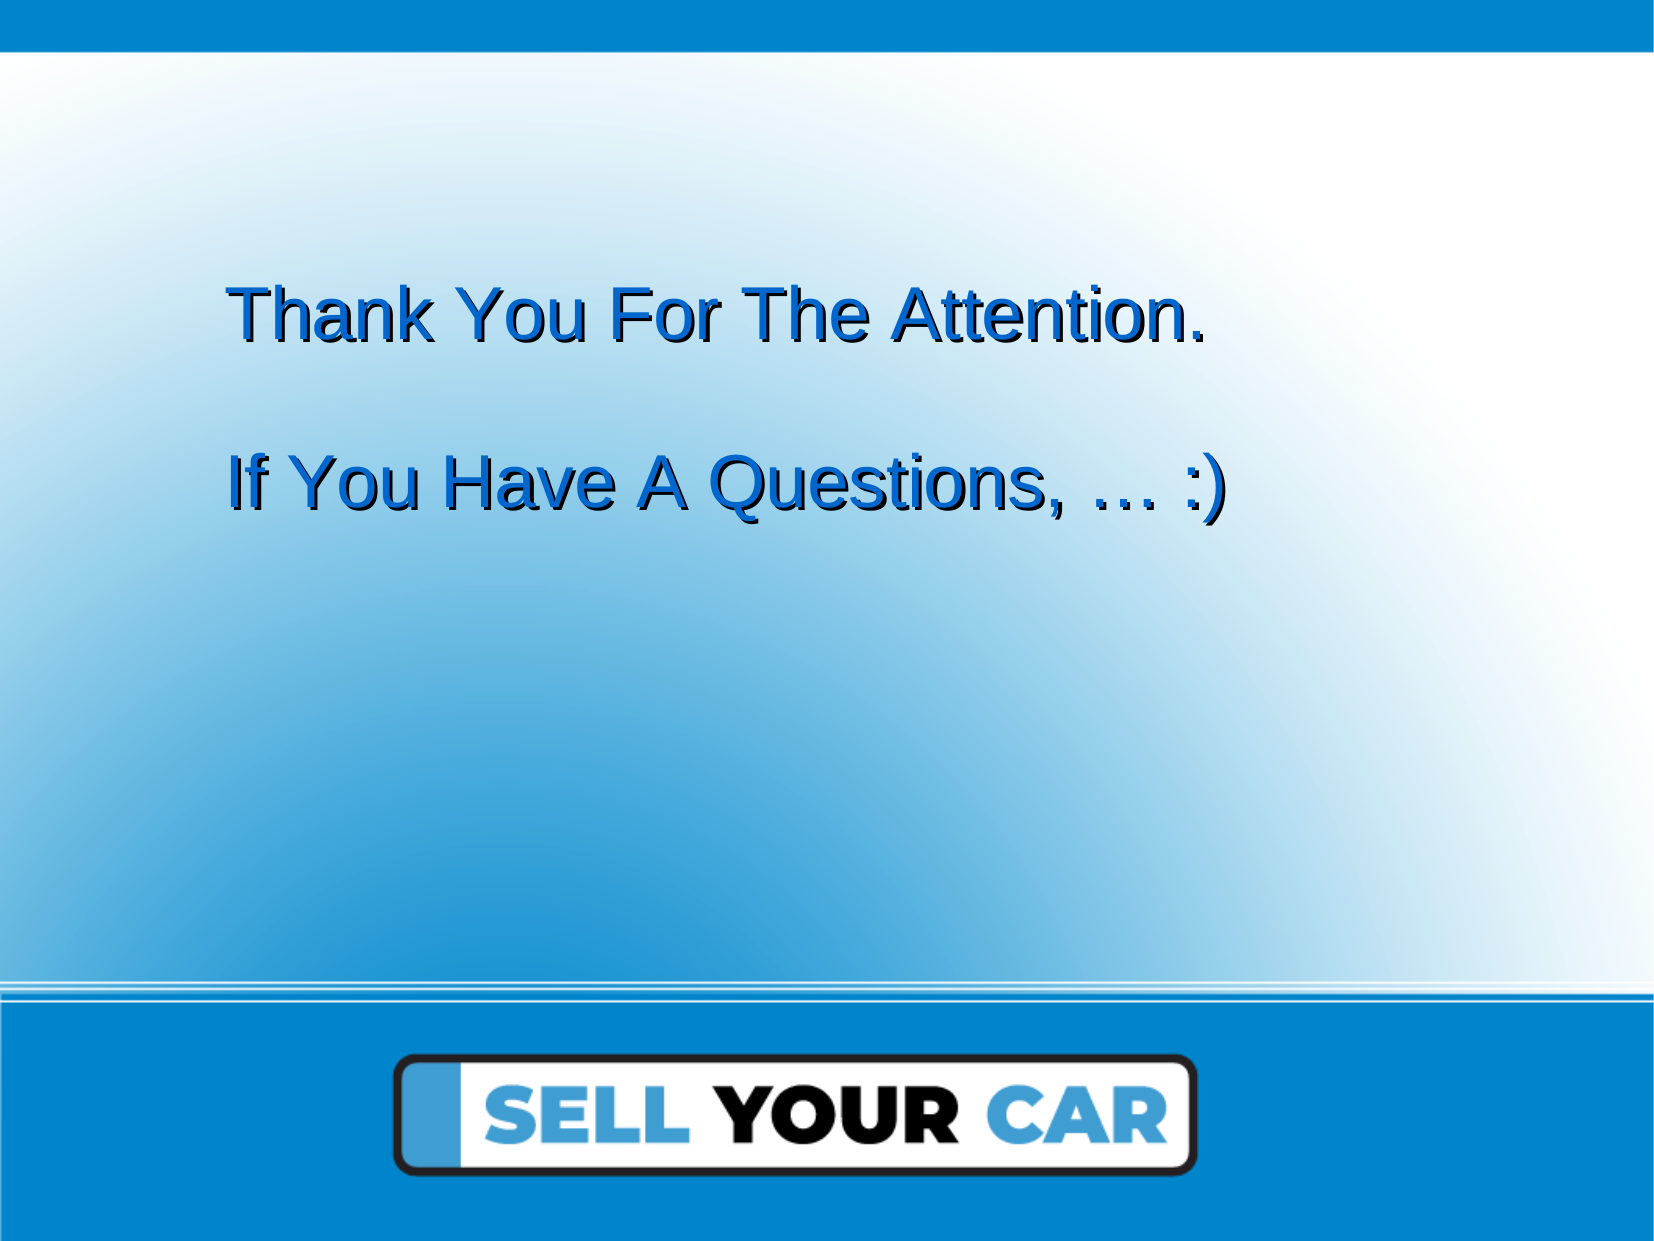

Thank You For The Attention.
If You Have A Questions, … :)
Recommend one or several strategies
Give a summary of the expected results
Name the next steps to be taken
Delegate the various tasks
#